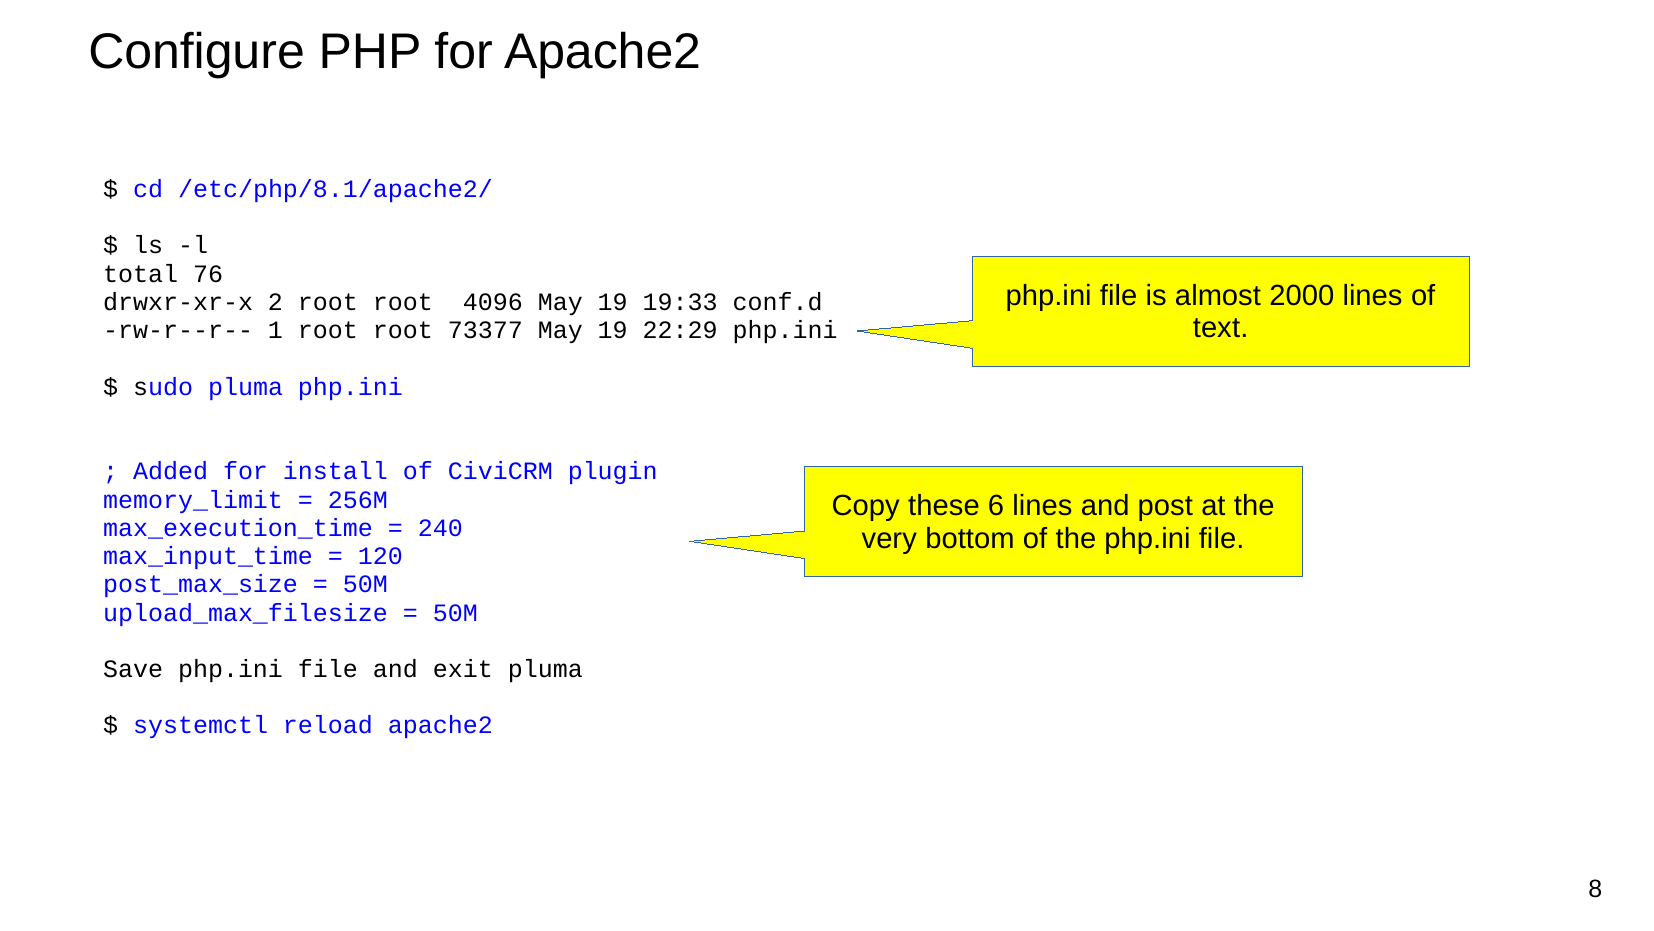

Configure PHP for Apache2
$ cd /etc/php/8.1/apache2/
$ ls -l
total 76
drwxr-xr-x 2 root root 4096 May 19 19:33 conf.d
-rw-r--r-- 1 root root 73377 May 19 22:29 php.ini
$ sudo pluma php.ini
; Added for install of CiviCRM plugin
memory_limit = 256M
max_execution_time = 240
max_input_time = 120
post_max_size = 50M
upload_max_filesize = 50M
Save php.ini file and exit pluma
$ systemctl reload apache2
php.ini file is almost 2000 lines of text.
Copy these 6 lines and post at the very bottom of the php.ini file.